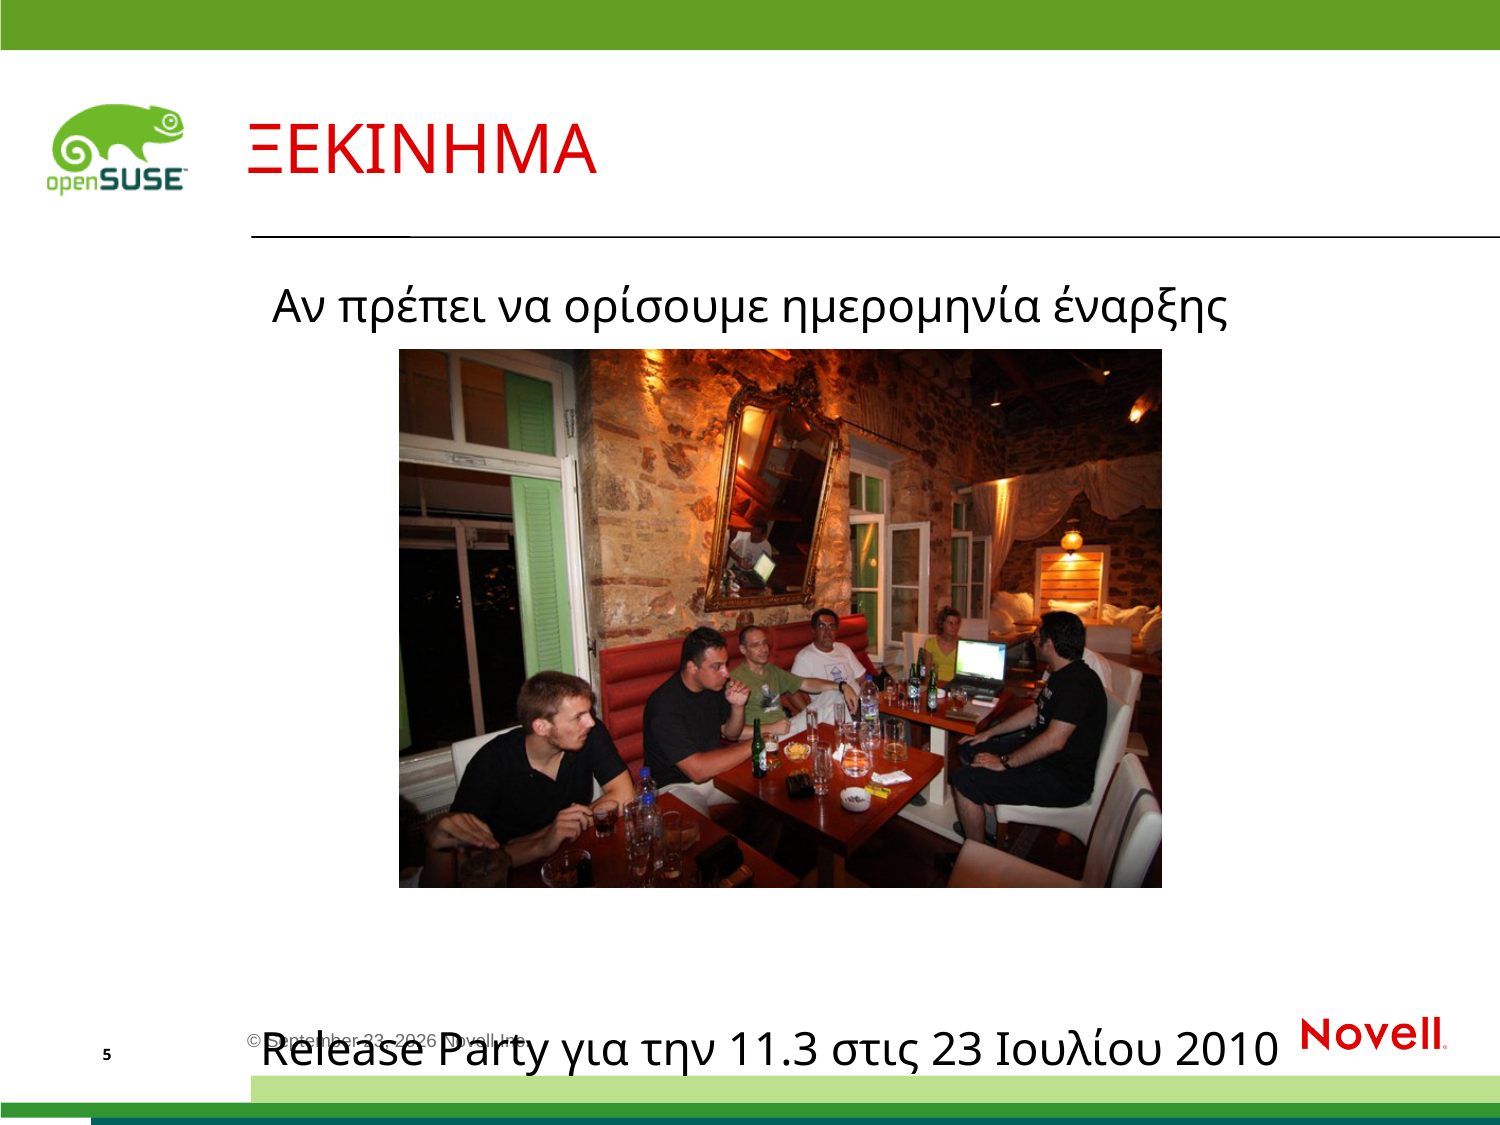

# ΞΕΚΙΝΗΜΑ
 Αν πρέπει να ορίσουμε ημερομηνία έναρξης
Release Party για την 11.3 στις 23 Ιουλίου 2010